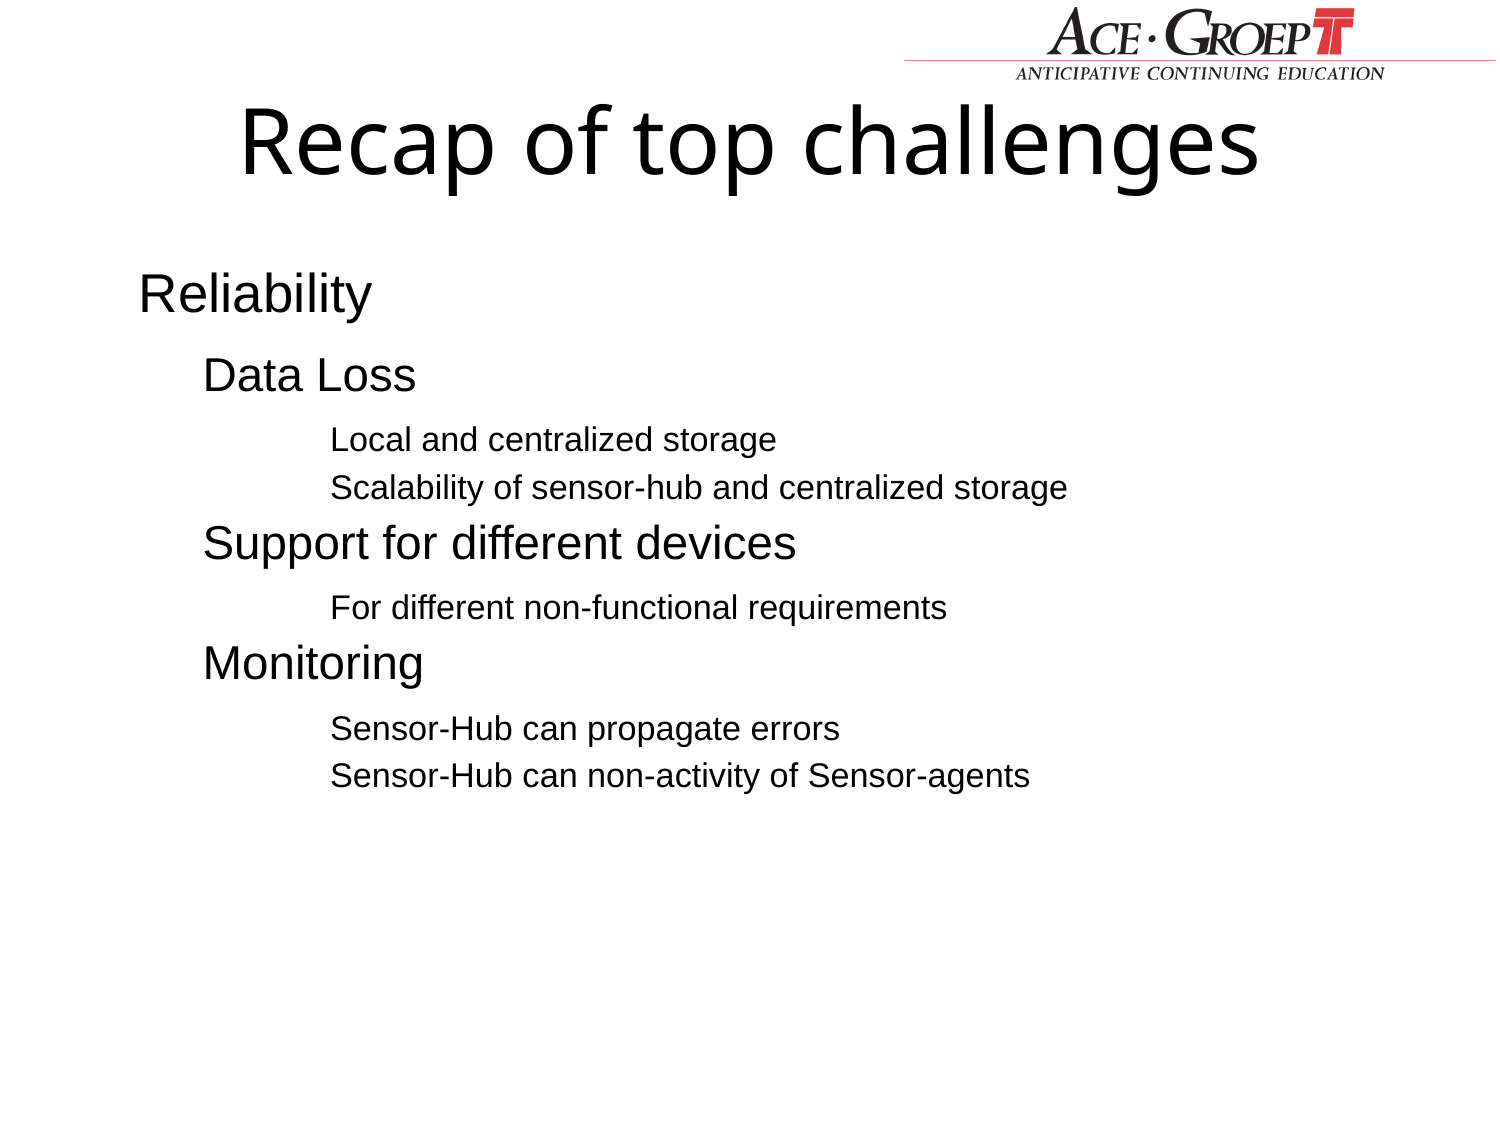

# Recap of top challenges
Reliability
Data Loss
Local and centralized storage
Scalability of sensor-hub and centralized storage
Support for different devices
For different non-functional requirements
Monitoring
Sensor-Hub can propagate errors
Sensor-Hub can non-activity of Sensor-agents